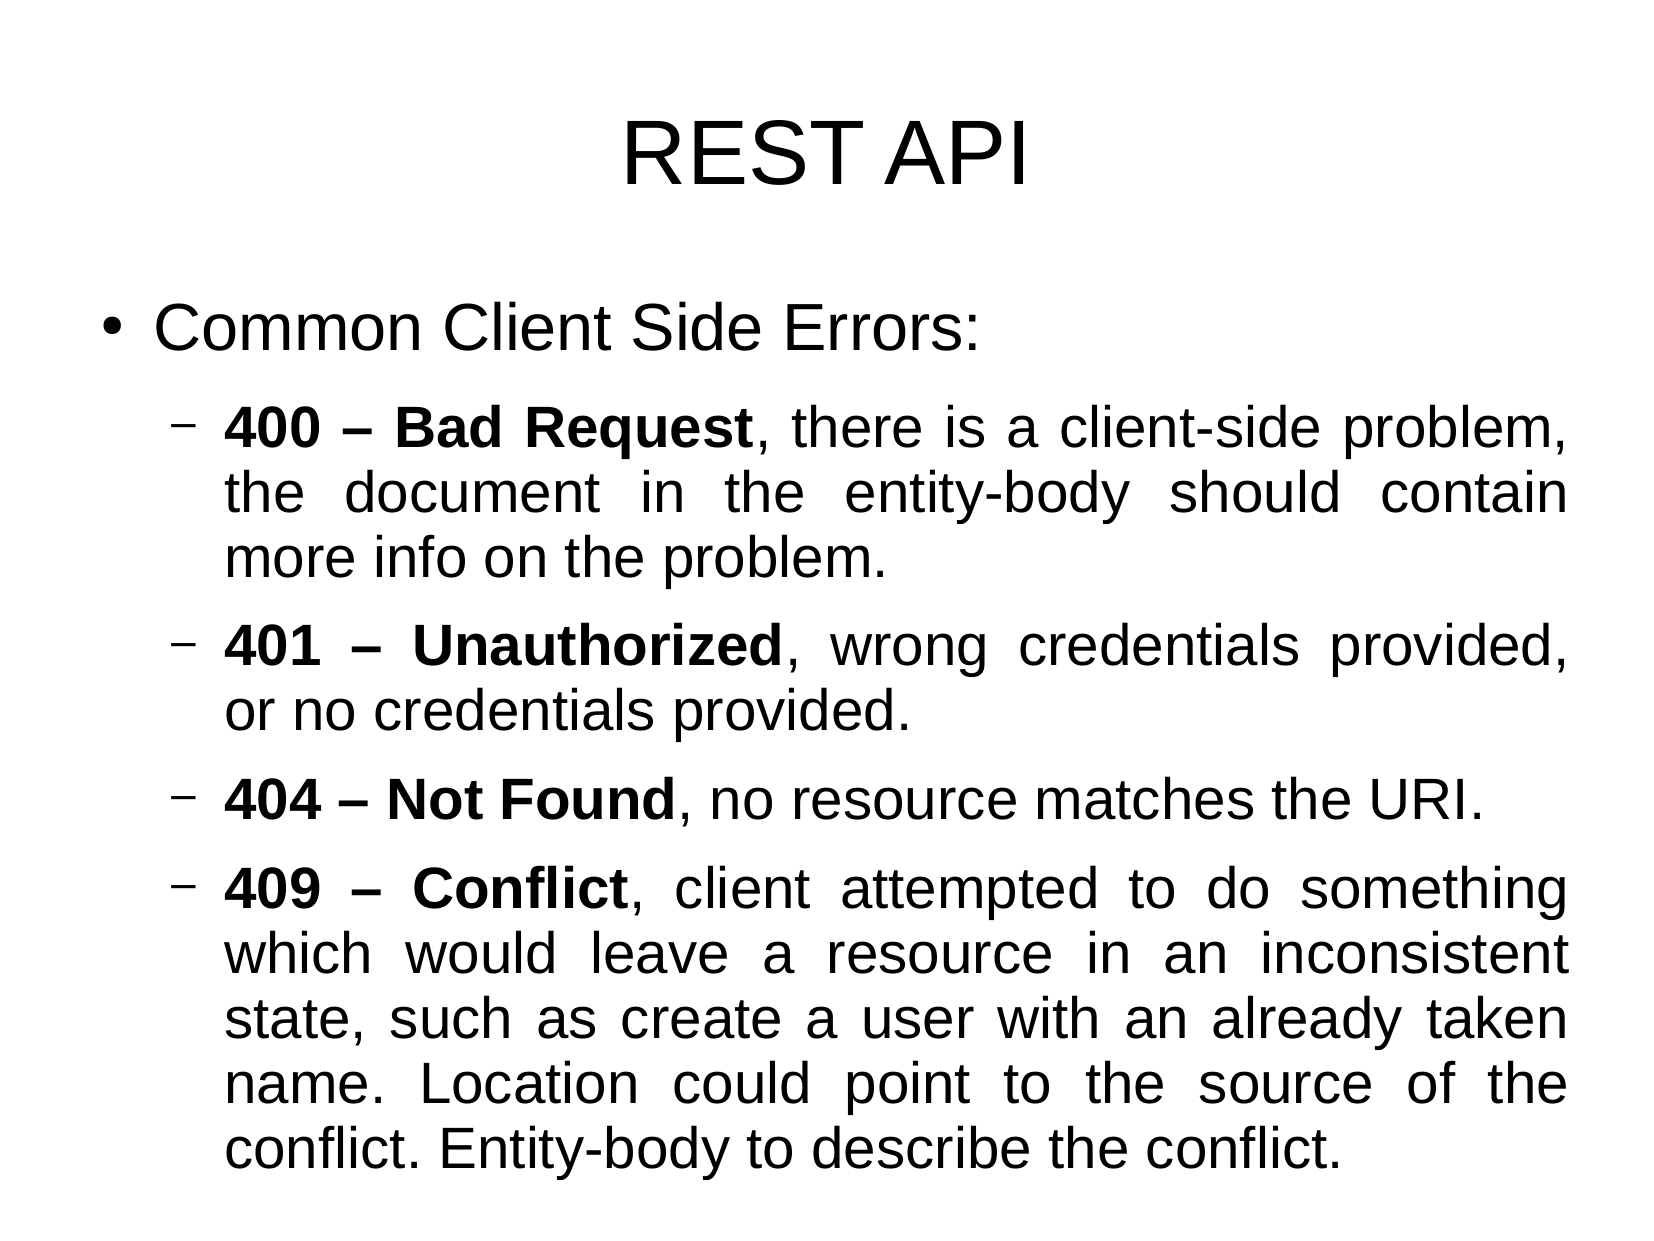

# REST API
Common Client Side Errors:
400 – Bad Request, there is a client-side problem, the document in the entity-body should contain more info on the problem.
401 – Unauthorized, wrong credentials provided, or no credentials provided.
404 – Not Found, no resource matches the URI.
409 – Conflict, client attempted to do something which would leave a resource in an inconsistent state, such as create a user with an already taken name. Location could point to the source of the conflict. Entity-body to describe the conflict.